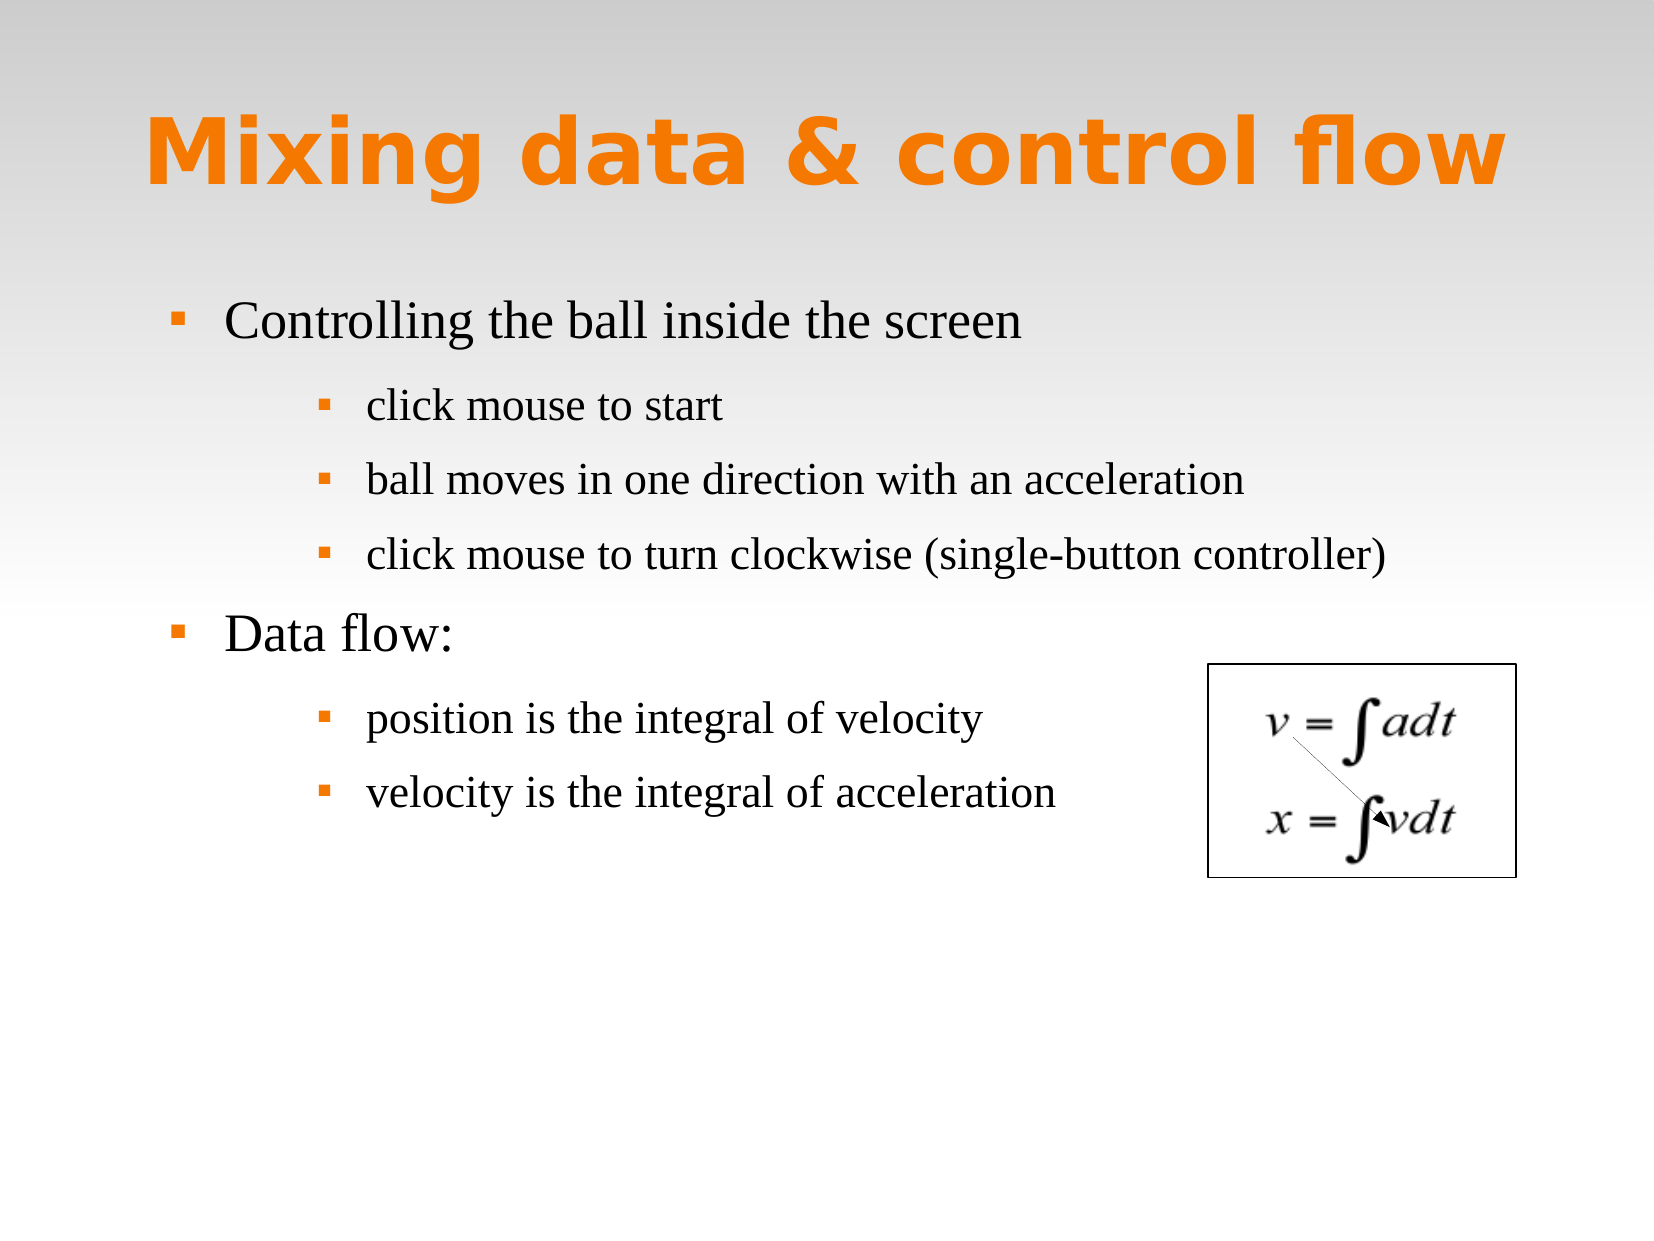

# Mixing data & control flow
Controlling the ball inside the screen
click mouse to start
ball moves in one direction with an acceleration
click mouse to turn clockwise (single-button controller)
Data flow:
position is the integral of velocity
velocity is the integral of acceleration